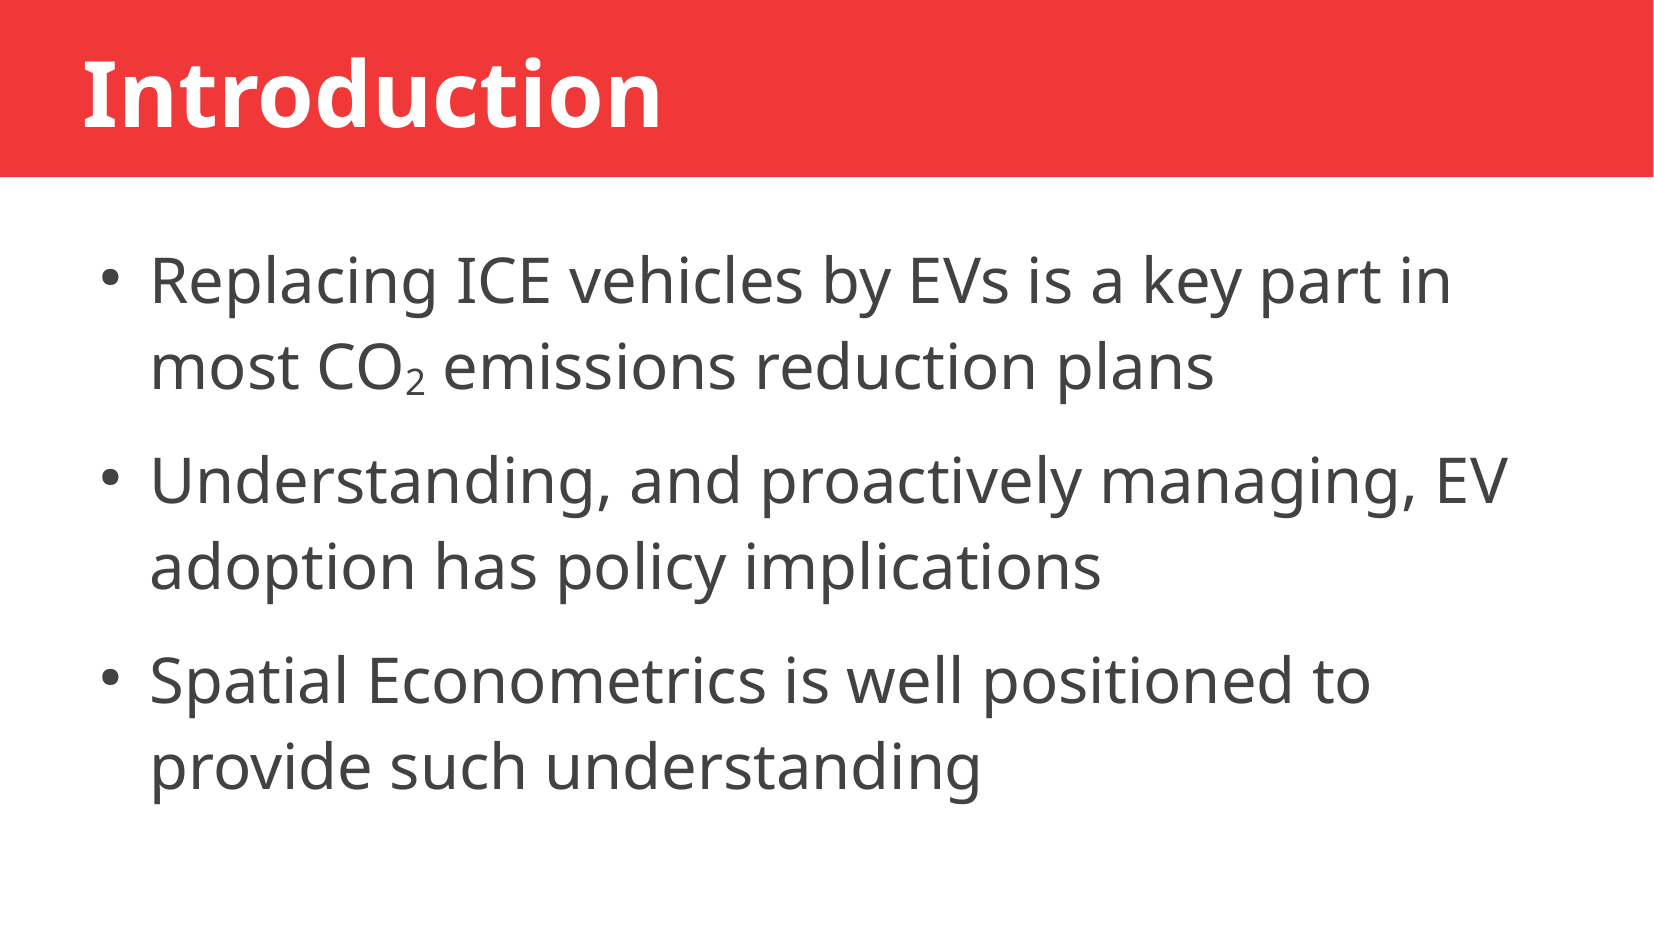

# Introduction
Replacing ICE vehicles by EVs is a key part in most CO2 emissions reduction plans
Understanding, and proactively managing, EV adoption has policy implications
Spatial Econometrics is well positioned to provide such understanding